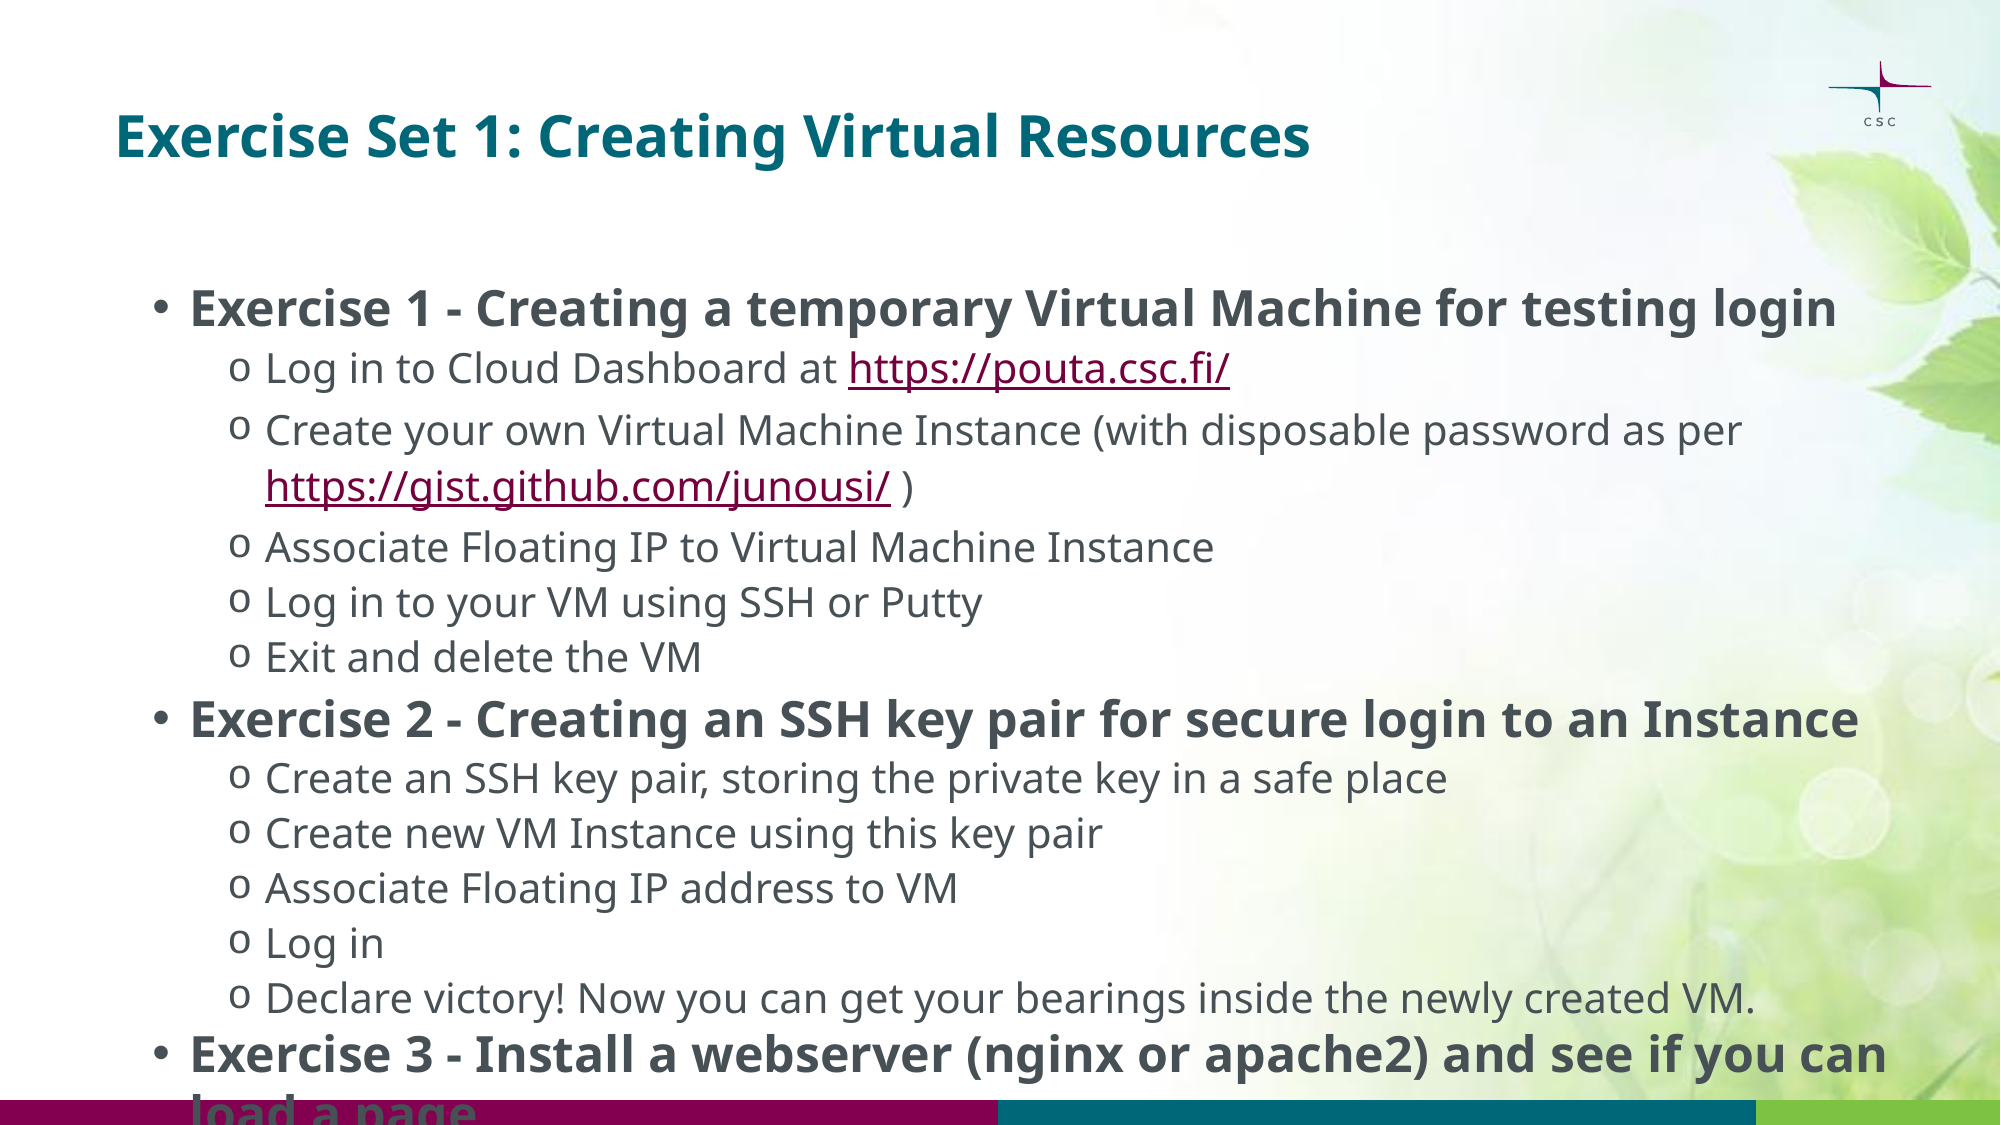

# Exercise Set 1: Creating Virtual Resources
Exercise 1 - Creating a temporary Virtual Machine for testing login
Log in to Cloud Dashboard at https://pouta.csc.fi/
Create your own Virtual Machine Instance (with disposable password as per https://gist.github.com/junousi/ )
Associate Floating IP to Virtual Machine Instance
Log in to your VM using SSH or Putty
Exit and delete the VM
Exercise 2 - Creating an SSH key pair for secure login to an Instance
Create an SSH key pair, storing the private key in a safe place
Create new VM Instance using this key pair
Associate Floating IP address to VM
Log in
Declare victory! Now you can get your bearings inside the newly created VM.
Exercise 3 - Install a webserver (nginx or apache2) and see if you can load a page